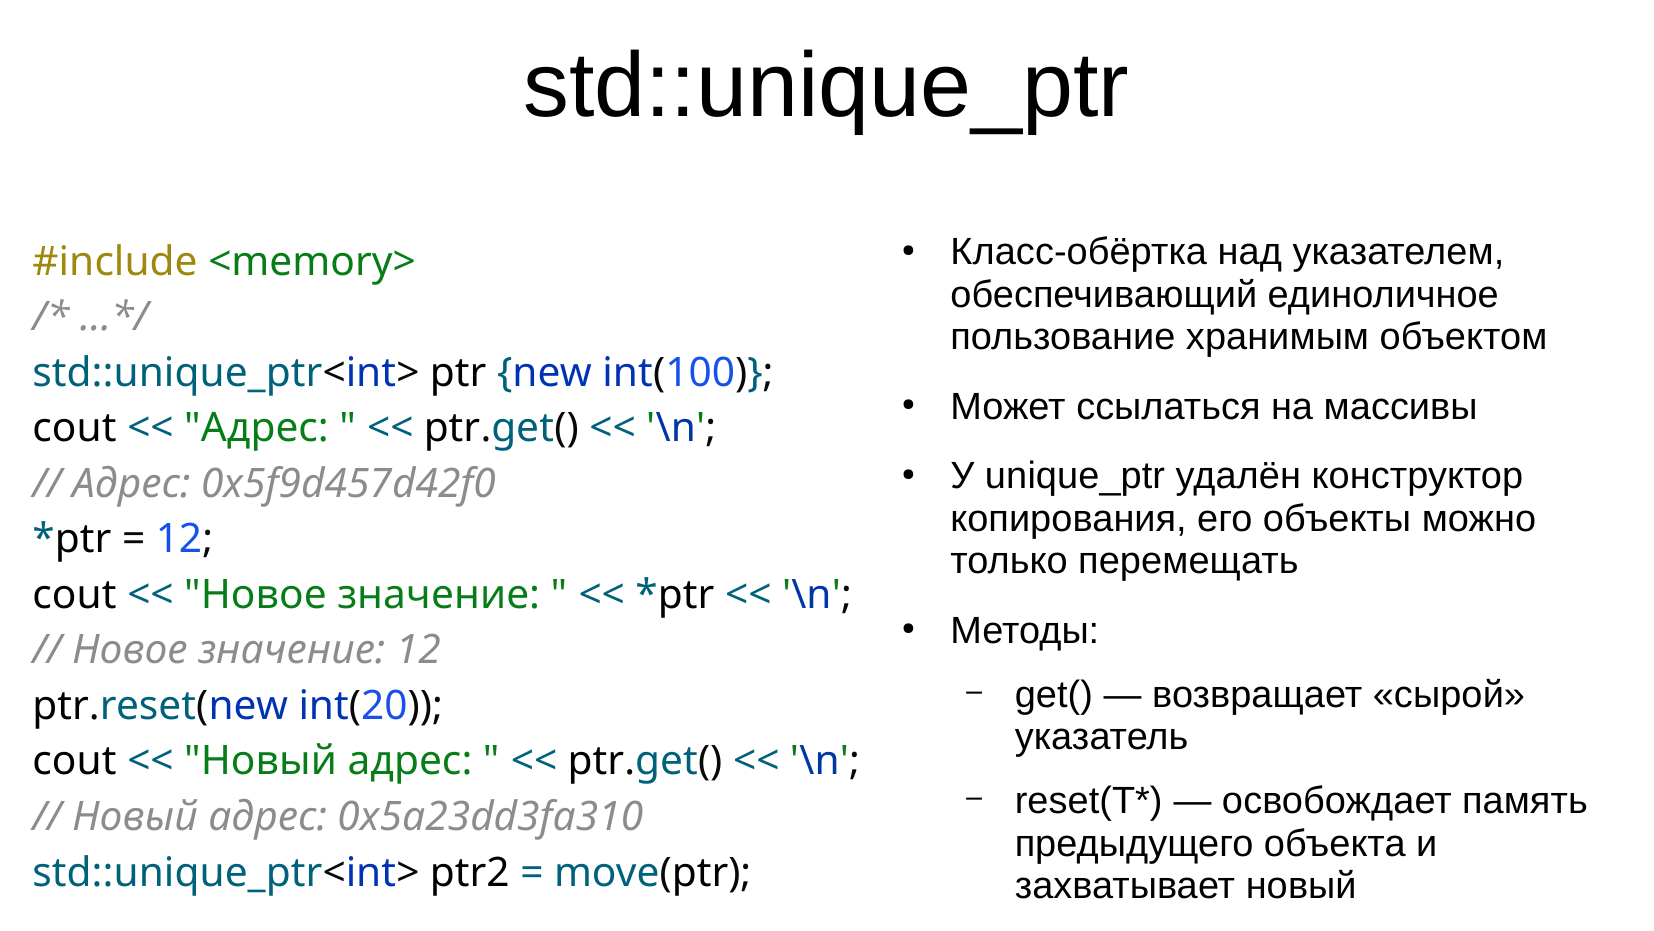

# std::unique_ptr
#include <memory>
/* ...*/
std::unique_ptr<int> ptr {new int(100)};
cout << "Адрес: " << ptr.get() << '\n';
// Адрес: 0x5f9d457d42f0
*ptr = 12;
cout << "Новое значение: " << *ptr << '\n';
// Новое значение: 12
ptr.reset(new int(20));
cout << "Новый адрес: " << ptr.get() << '\n';
// Новый адрес: 0x5a23dd3fa310
std::unique_ptr<int> ptr2 = move(ptr);
Класс-обёртка над указателем, обеспечивающий единоличное пользование хранимым объектом
Может ссылаться на массивы
У unique_ptr удалён конструктор копирования, его объекты можно только перемещать
Методы:
get() — возвращает «сырой» указатель
reset(T*) — освобождает память предыдущего объекта и захватывает новый